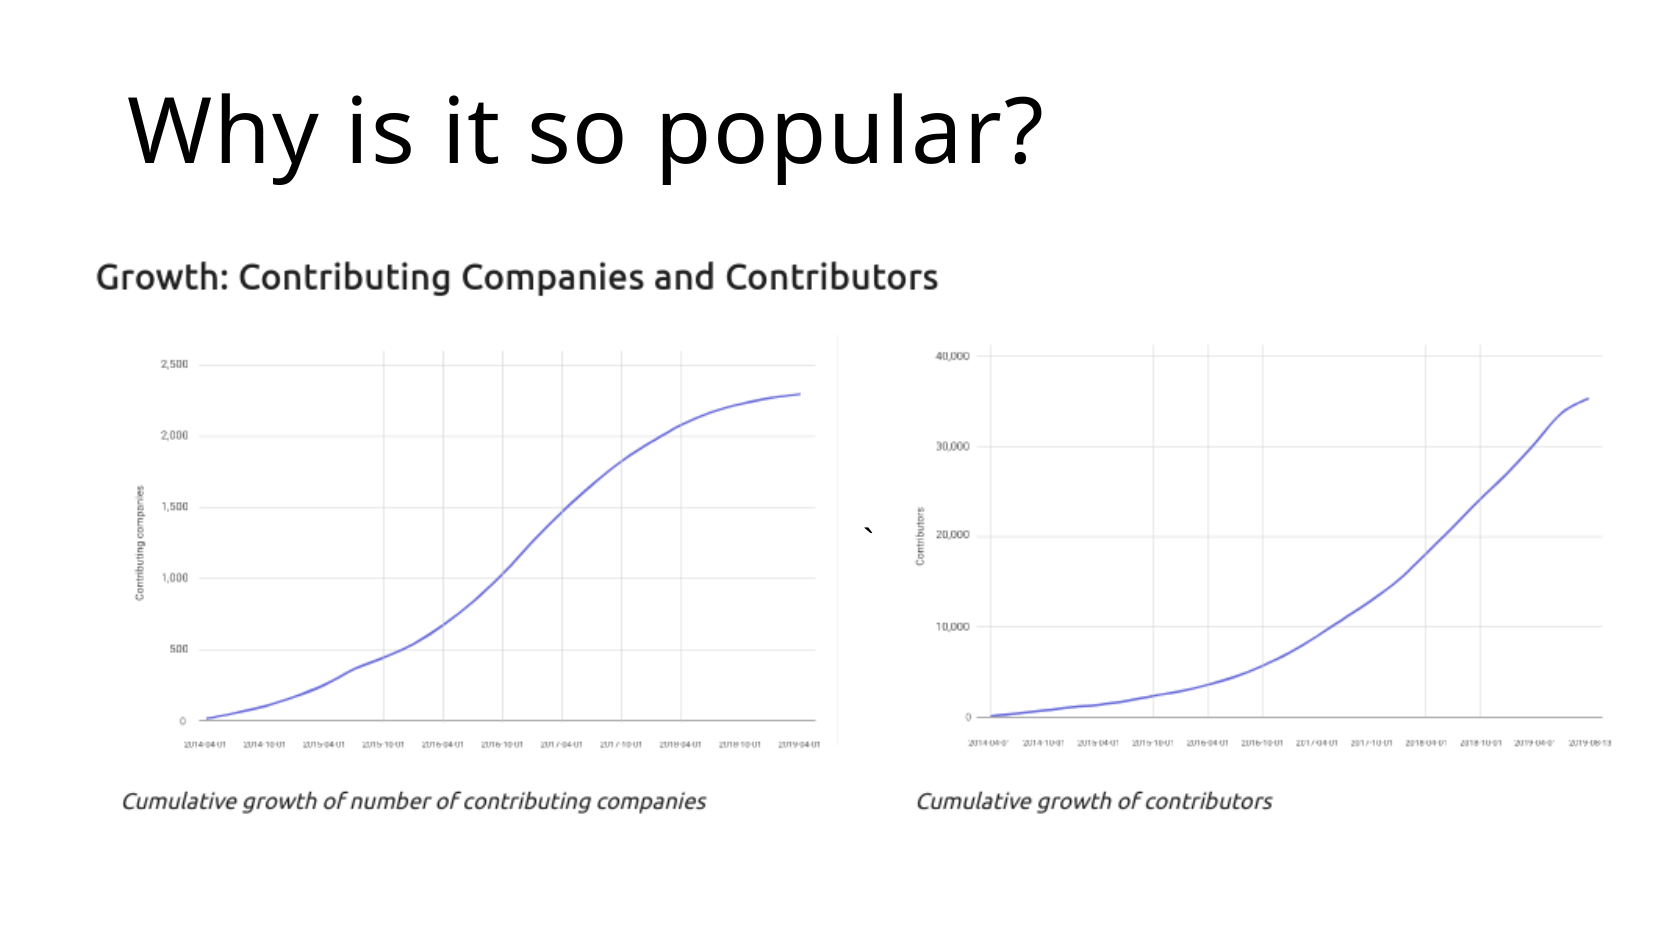

# Why is it so popular?
`